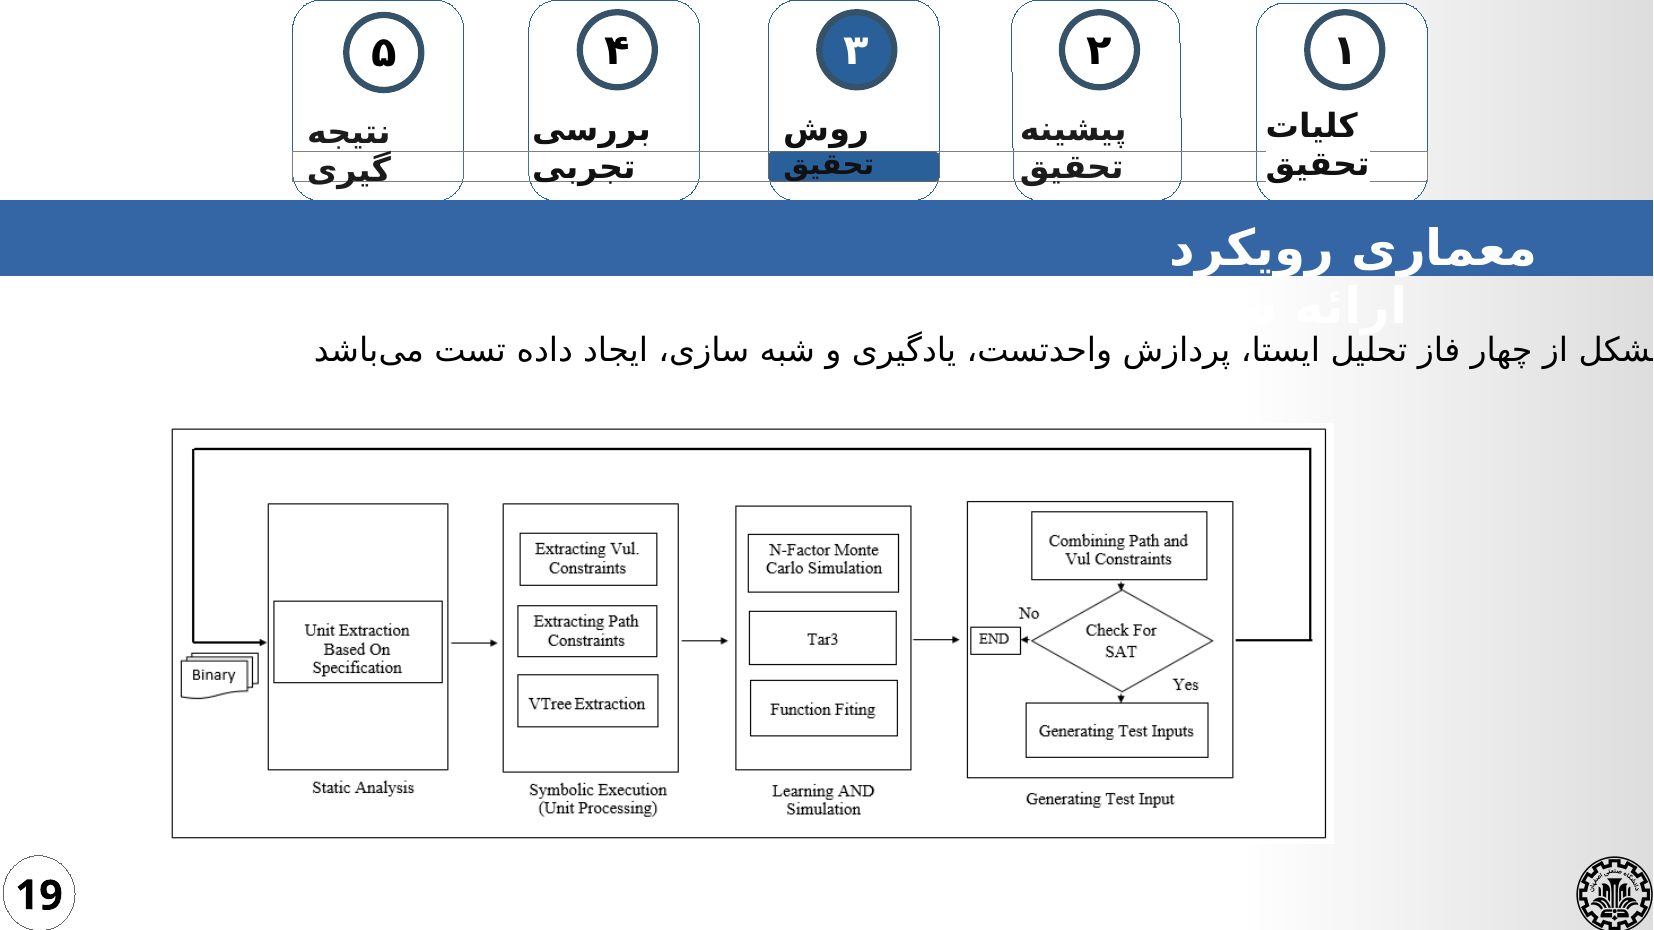

۴
۳
۲
۱
۵
کلیات تحقیق
بررسی تجربی
روش تحقیق
پیشینه تحقیق
نتیجه گیری
معماری رویکرد ارائه شده
رویکرد ارائه شده متشکل از چهار فاز تحلیل ایستا، پردازش واحدتست، یادگیری و شبه سازی، ایجاد داده تست می‌باشد
19